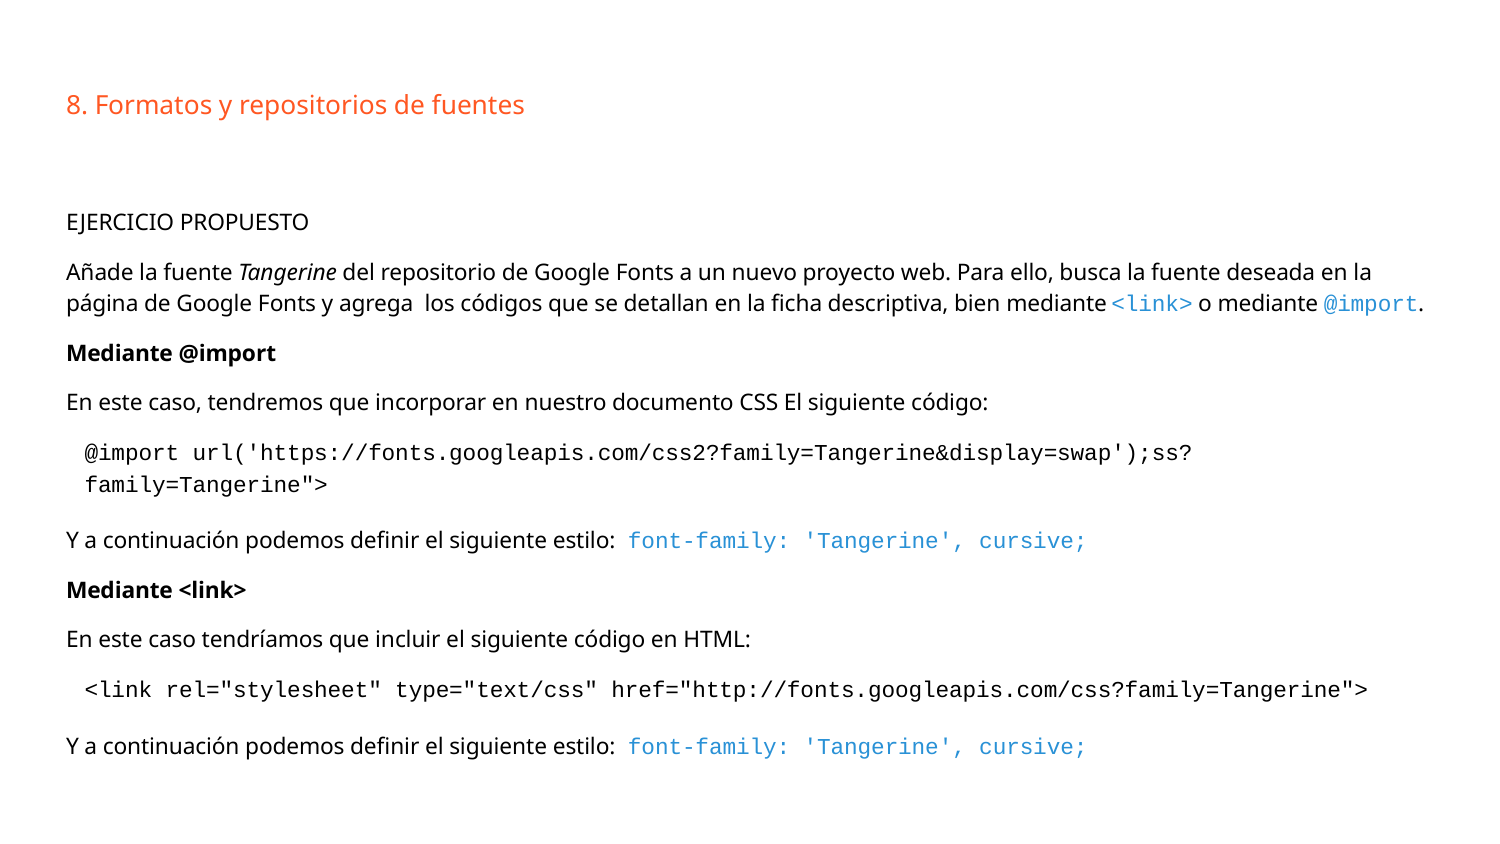

# 8. Formatos y repositorios de fuentes
EJERCICIO PROPUESTO
Añade la fuente Tangerine del repositorio de Google Fonts a un nuevo proyecto web. Para ello, busca la fuente deseada en la página de Google Fonts y agrega los códigos que se detallan en la ficha descriptiva, bien mediante <link> o mediante @import.
Mediante @import
En este caso, tendremos que incorporar en nuestro documento CSS El siguiente código:
@import url('https://fonts.googleapis.com/css2?family=Tangerine&display=swap');ss?family=Tangerine">
Y a continuación podemos definir el siguiente estilo: font-family: 'Tangerine', cursive;
Mediante <link>
En este caso tendríamos que incluir el siguiente código en HTML:
<link rel="stylesheet" type="text/css" href="http://fonts.googleapis.com/css?family=Tangerine">
Y a continuación podemos definir el siguiente estilo: font-family: 'Tangerine', cursive;